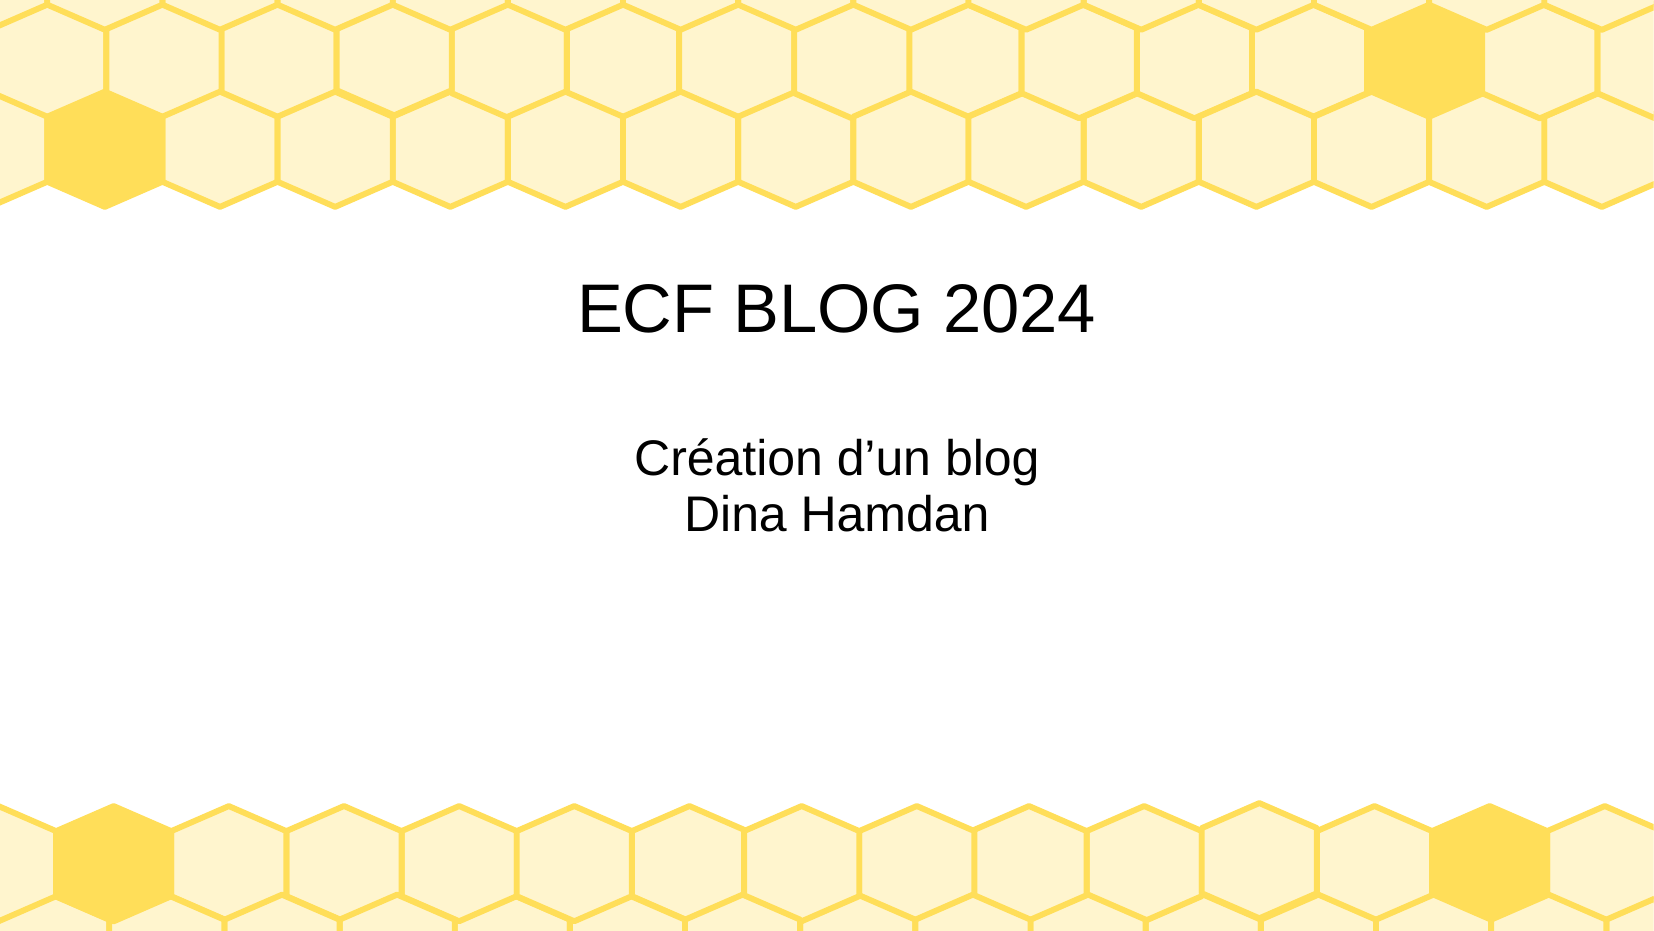

# ECF BLOG 2024
Création d’un blog
Dina Hamdan